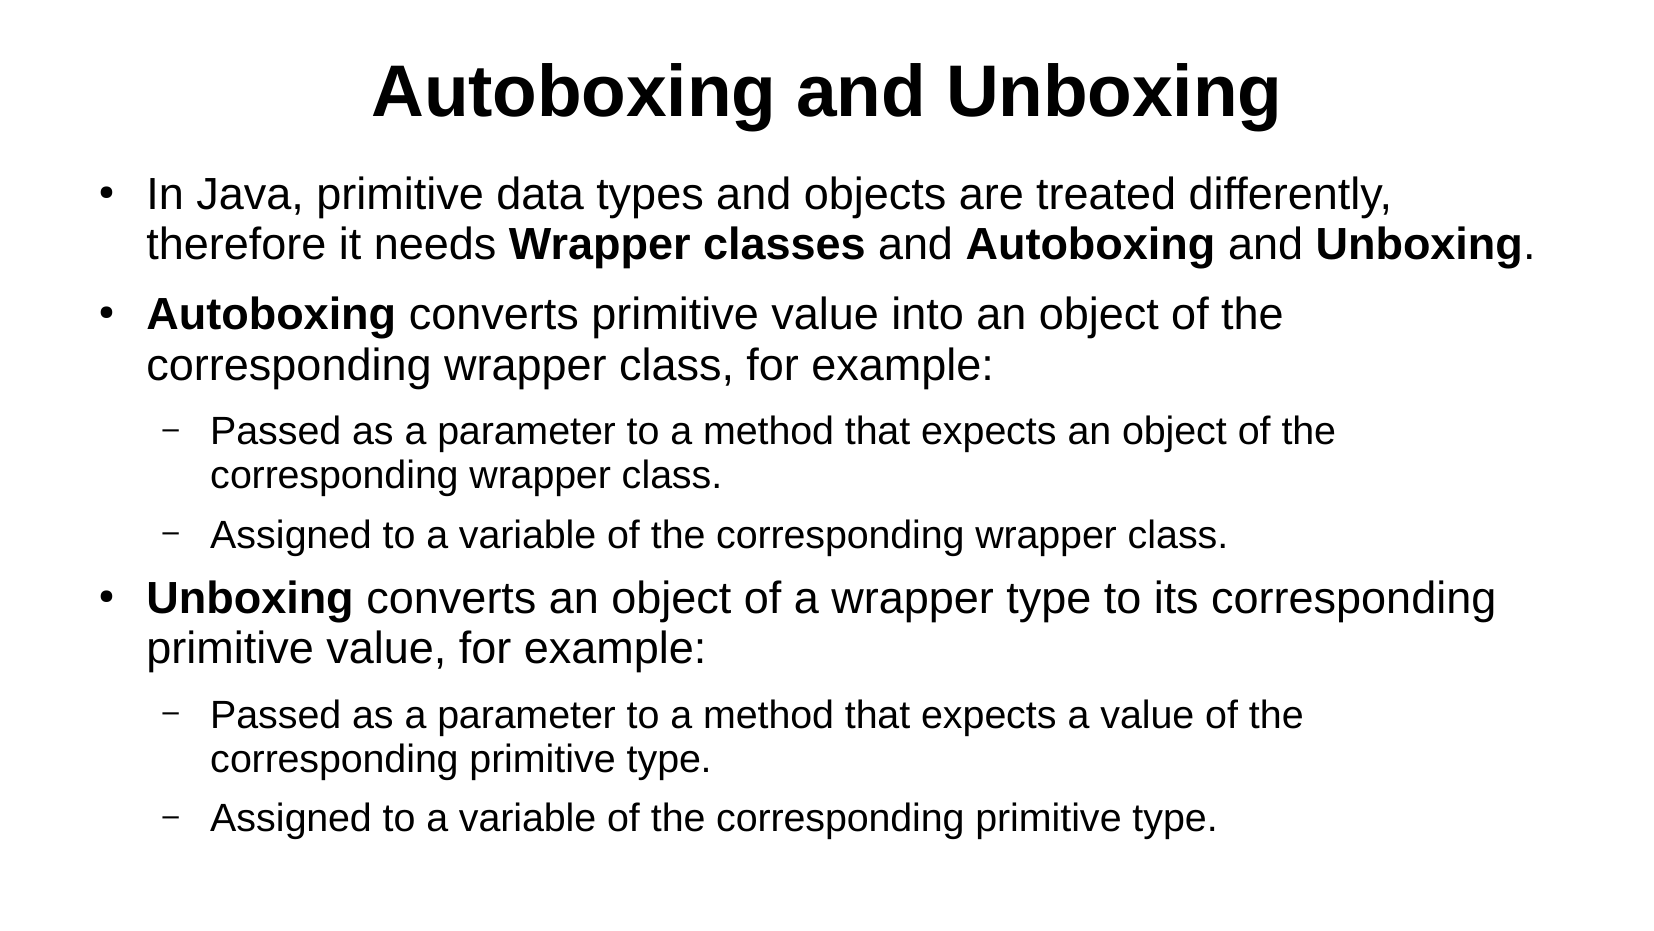

# Autoboxing and Unboxing
In Java, primitive data types and objects are treated differently, therefore it needs Wrapper classes and Autoboxing and Unboxing.
Autoboxing converts primitive value into an object of the corresponding wrapper class, for example:
Passed as a parameter to a method that expects an object of the corresponding wrapper class.
Assigned to a variable of the corresponding wrapper class.
Unboxing converts an object of a wrapper type to its corresponding primitive value, for example:
Passed as a parameter to a method that expects a value of the corresponding primitive type.
Assigned to a variable of the corresponding primitive type.